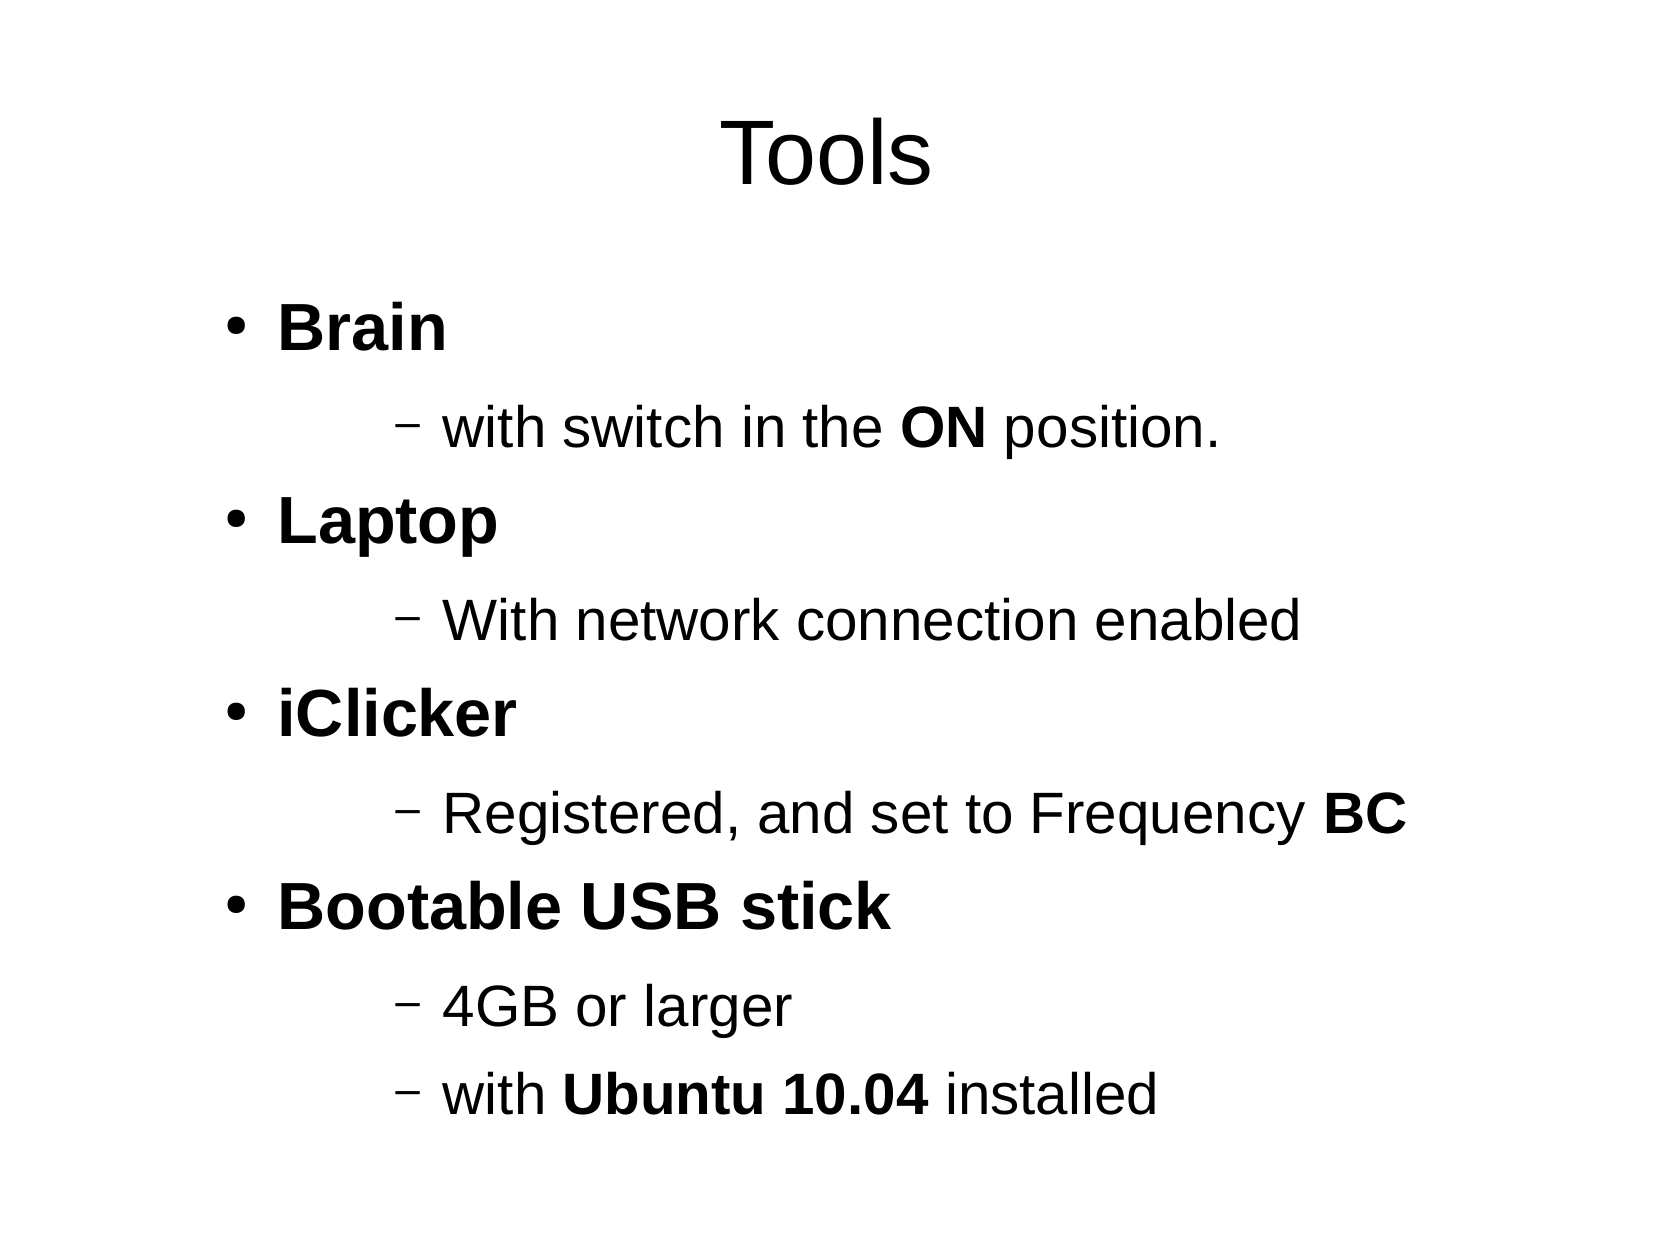

# Tools
Brain
with switch in the ON position.
Laptop
With network connection enabled
iClicker
Registered, and set to Frequency BC
Bootable USB stick
4GB or larger
with Ubuntu 10.04 installed